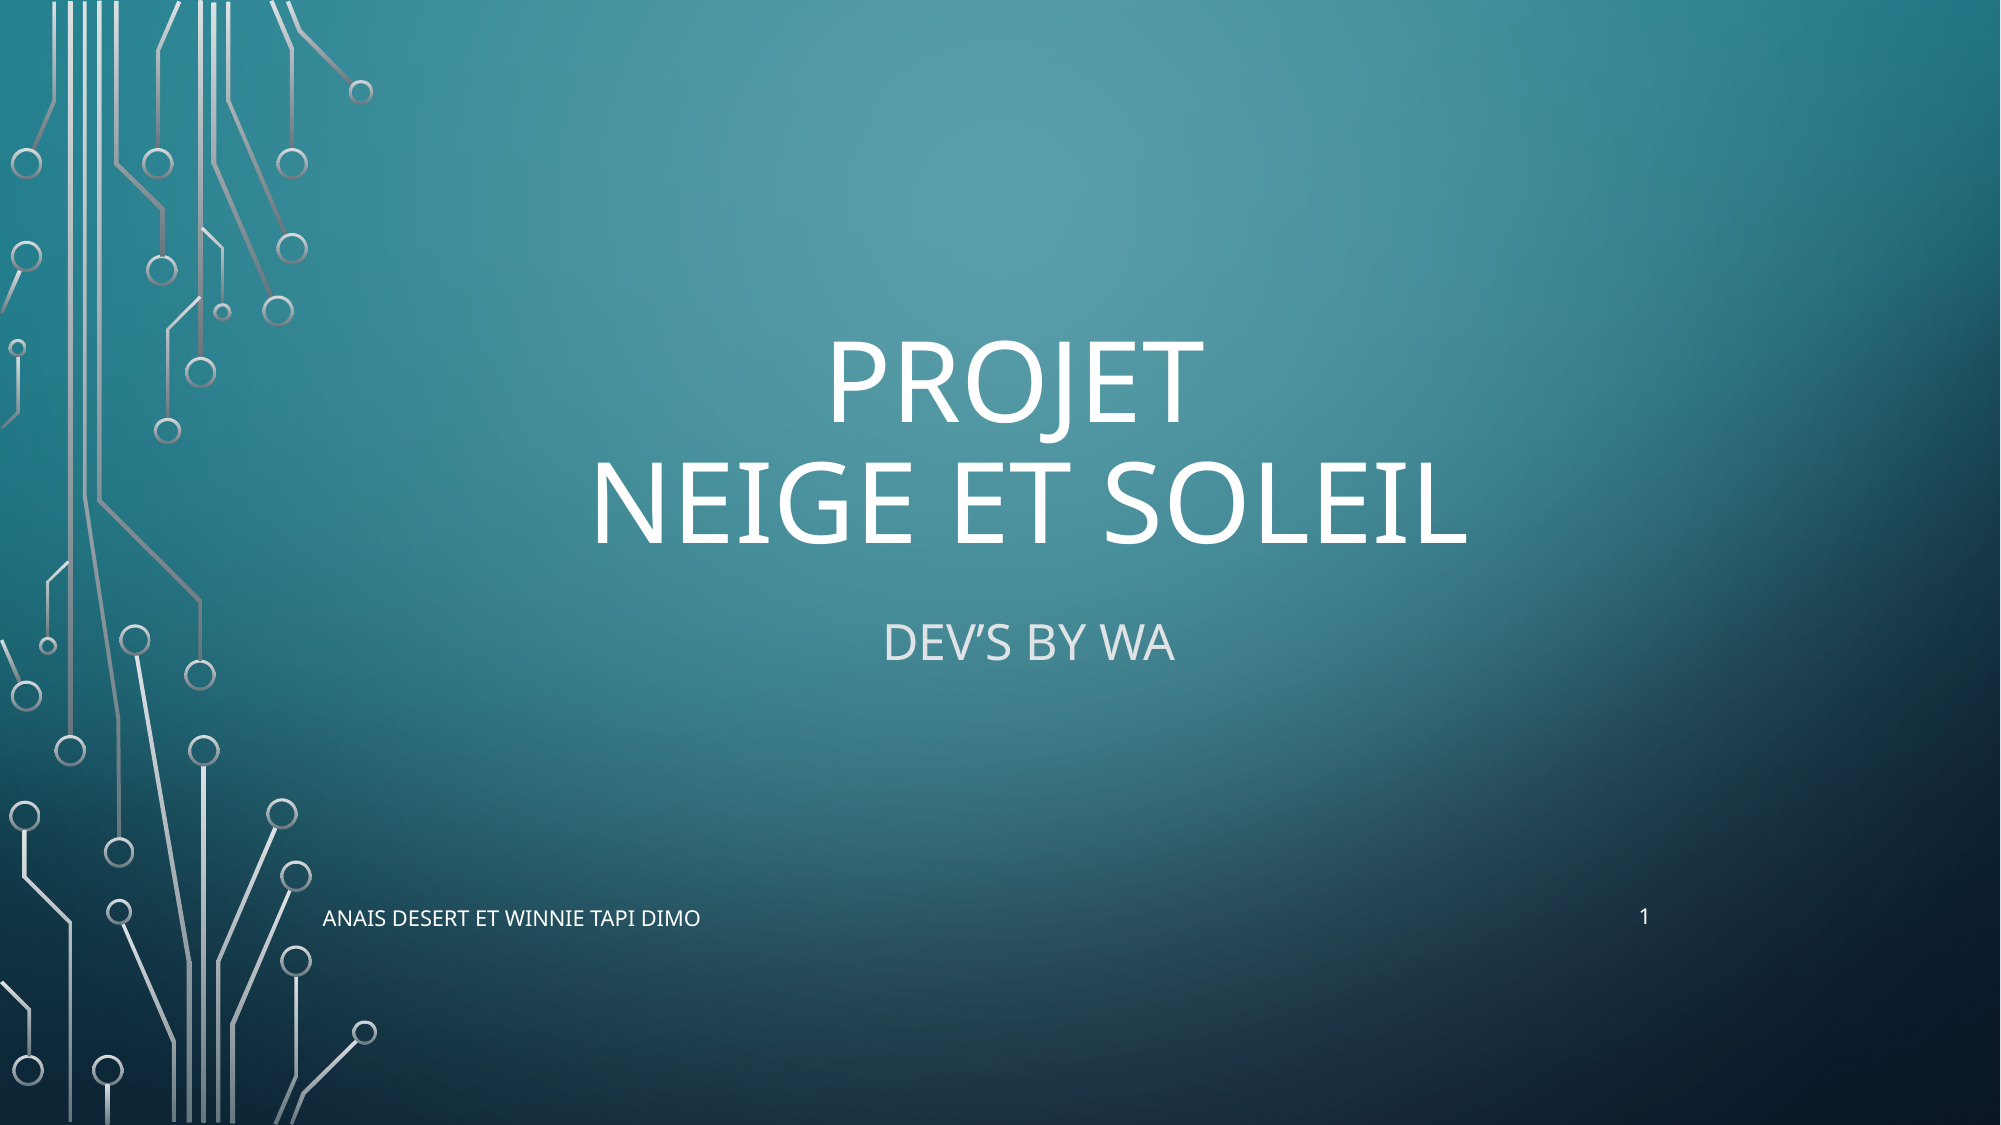

# Projet Neige et Soleil
Dev’s by wA
Anais Desert et Winnie Tapi Dimo